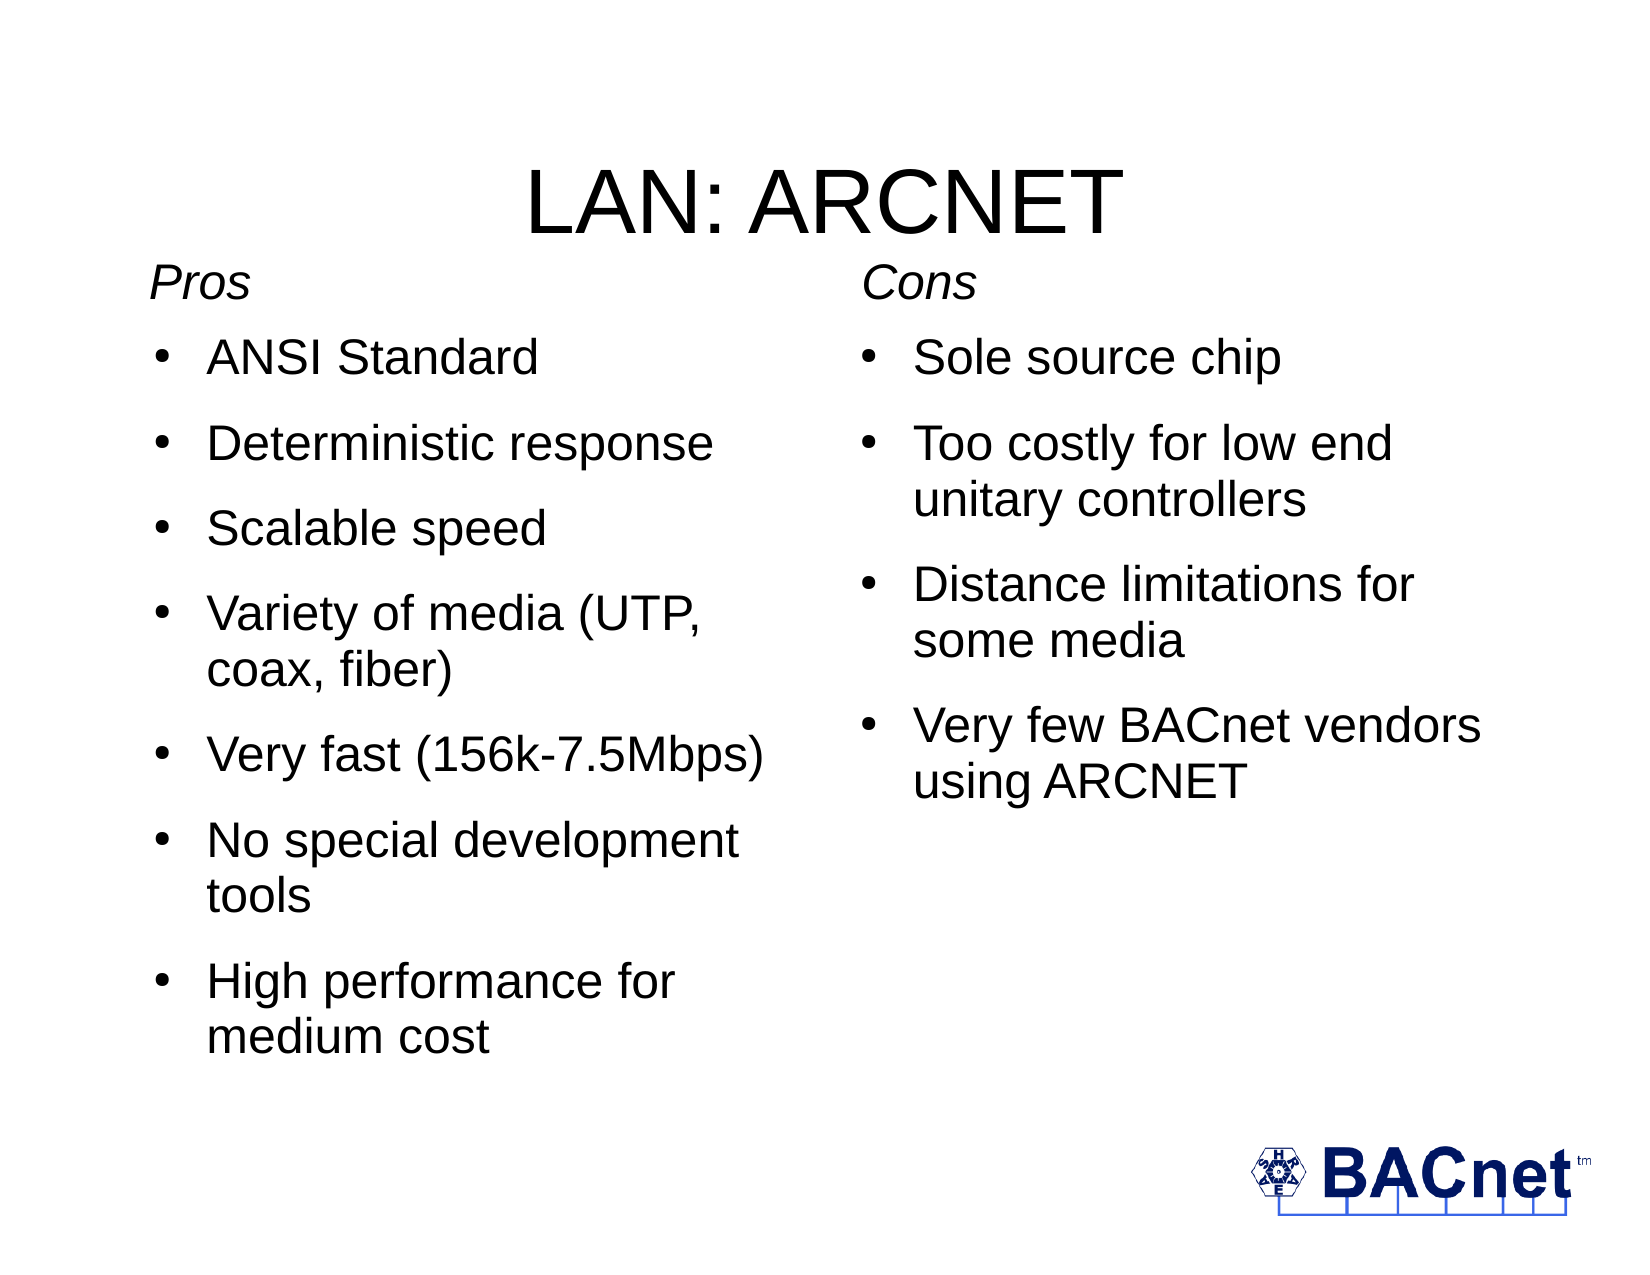

# LAN: ARCNET
Pros
Cons
ANSI Standard
Deterministic response
Scalable speed
Variety of media (UTP, coax, fiber)
Very fast (156k-7.5Mbps)
No special development tools
High performance for medium cost
Sole source chip
Too costly for low end unitary controllers
Distance limitations for some media
Very few BACnet vendors using ARCNET